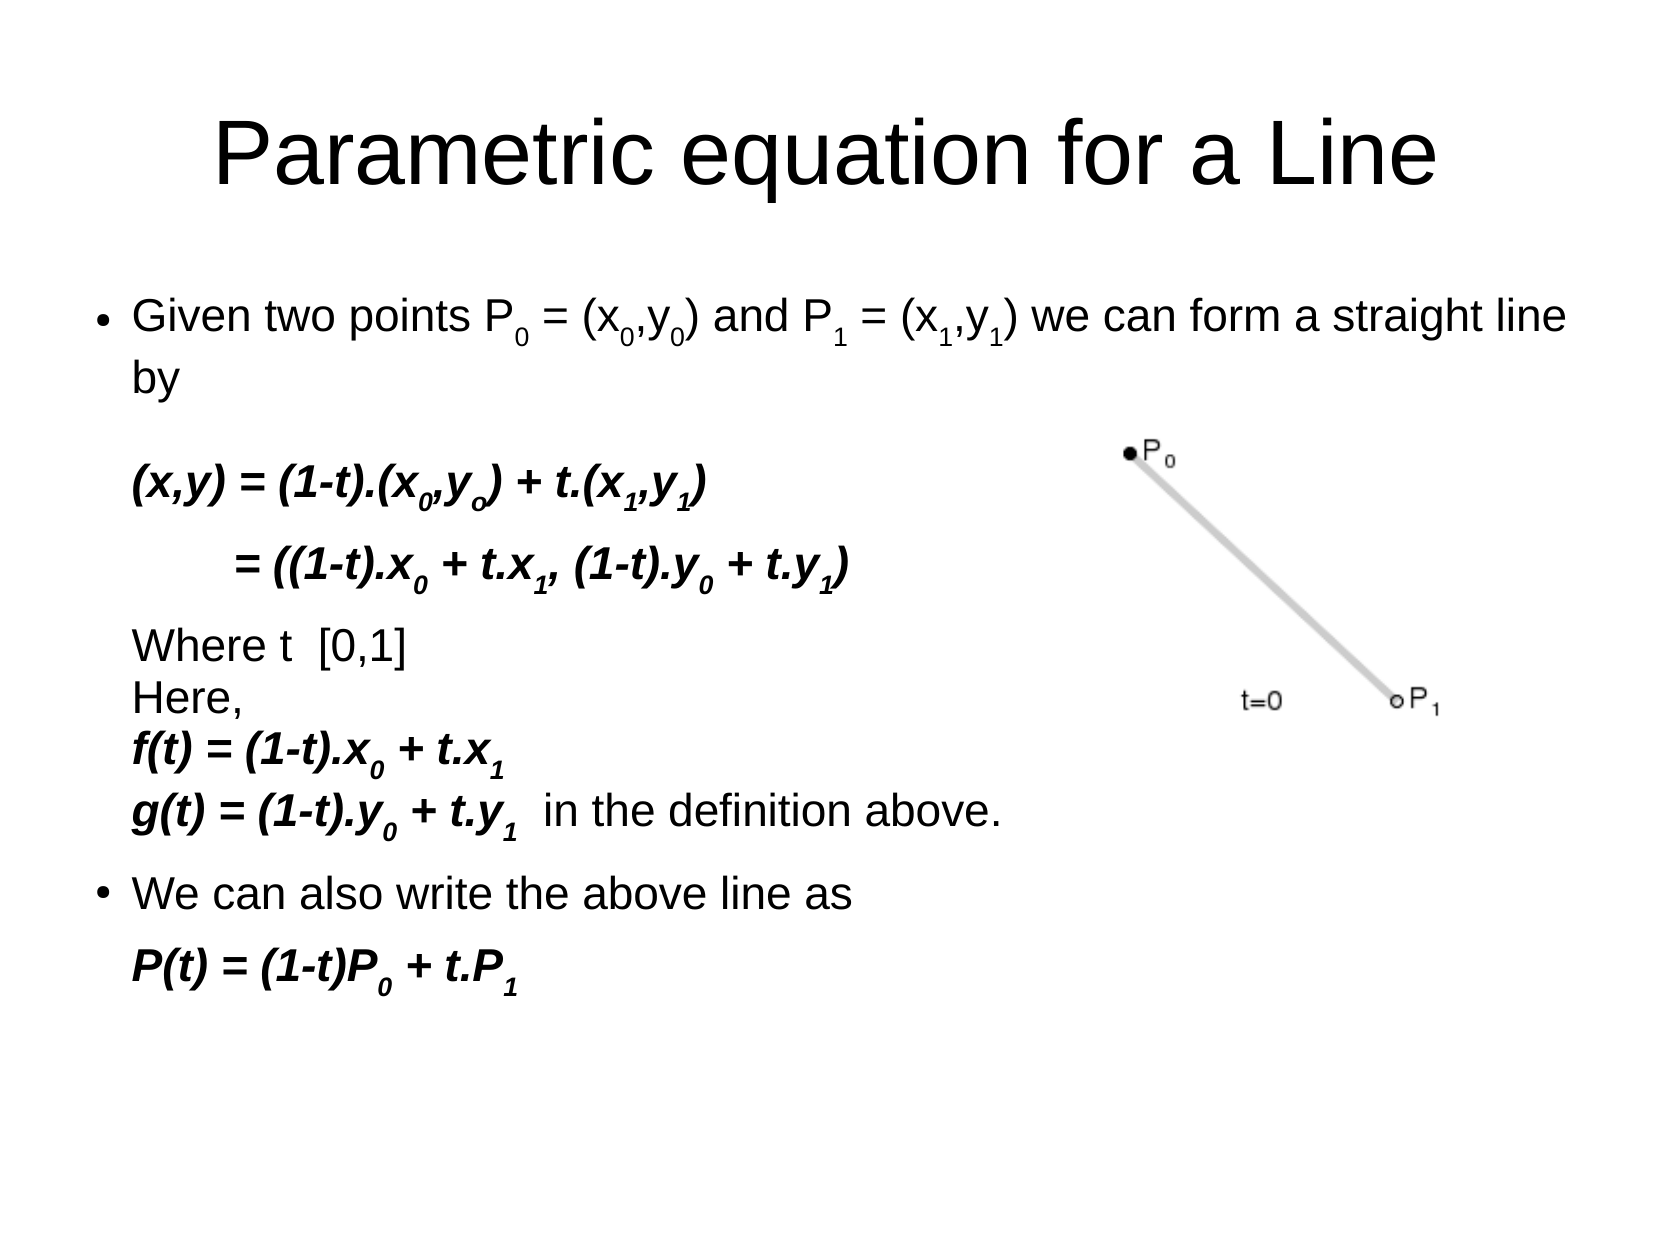

# Parametric equation for a Line
Given two points P0 = (x0,y0) and P1 = (x1,y1) we can form a straight line by
(x,y) = (1-t).(x0,yo) + t.(x1,y1)
 = ((1-t).x0 + t.x1, (1-t).y0 + t.y1)
Where t [0,1]
Here,
f(t) = (1-t).x0 + t.x1
g(t) = (1-t).y0 + t.y1 in the definition above.
We can also write the above line as
P(t) = (1-t)P0 + t.P1